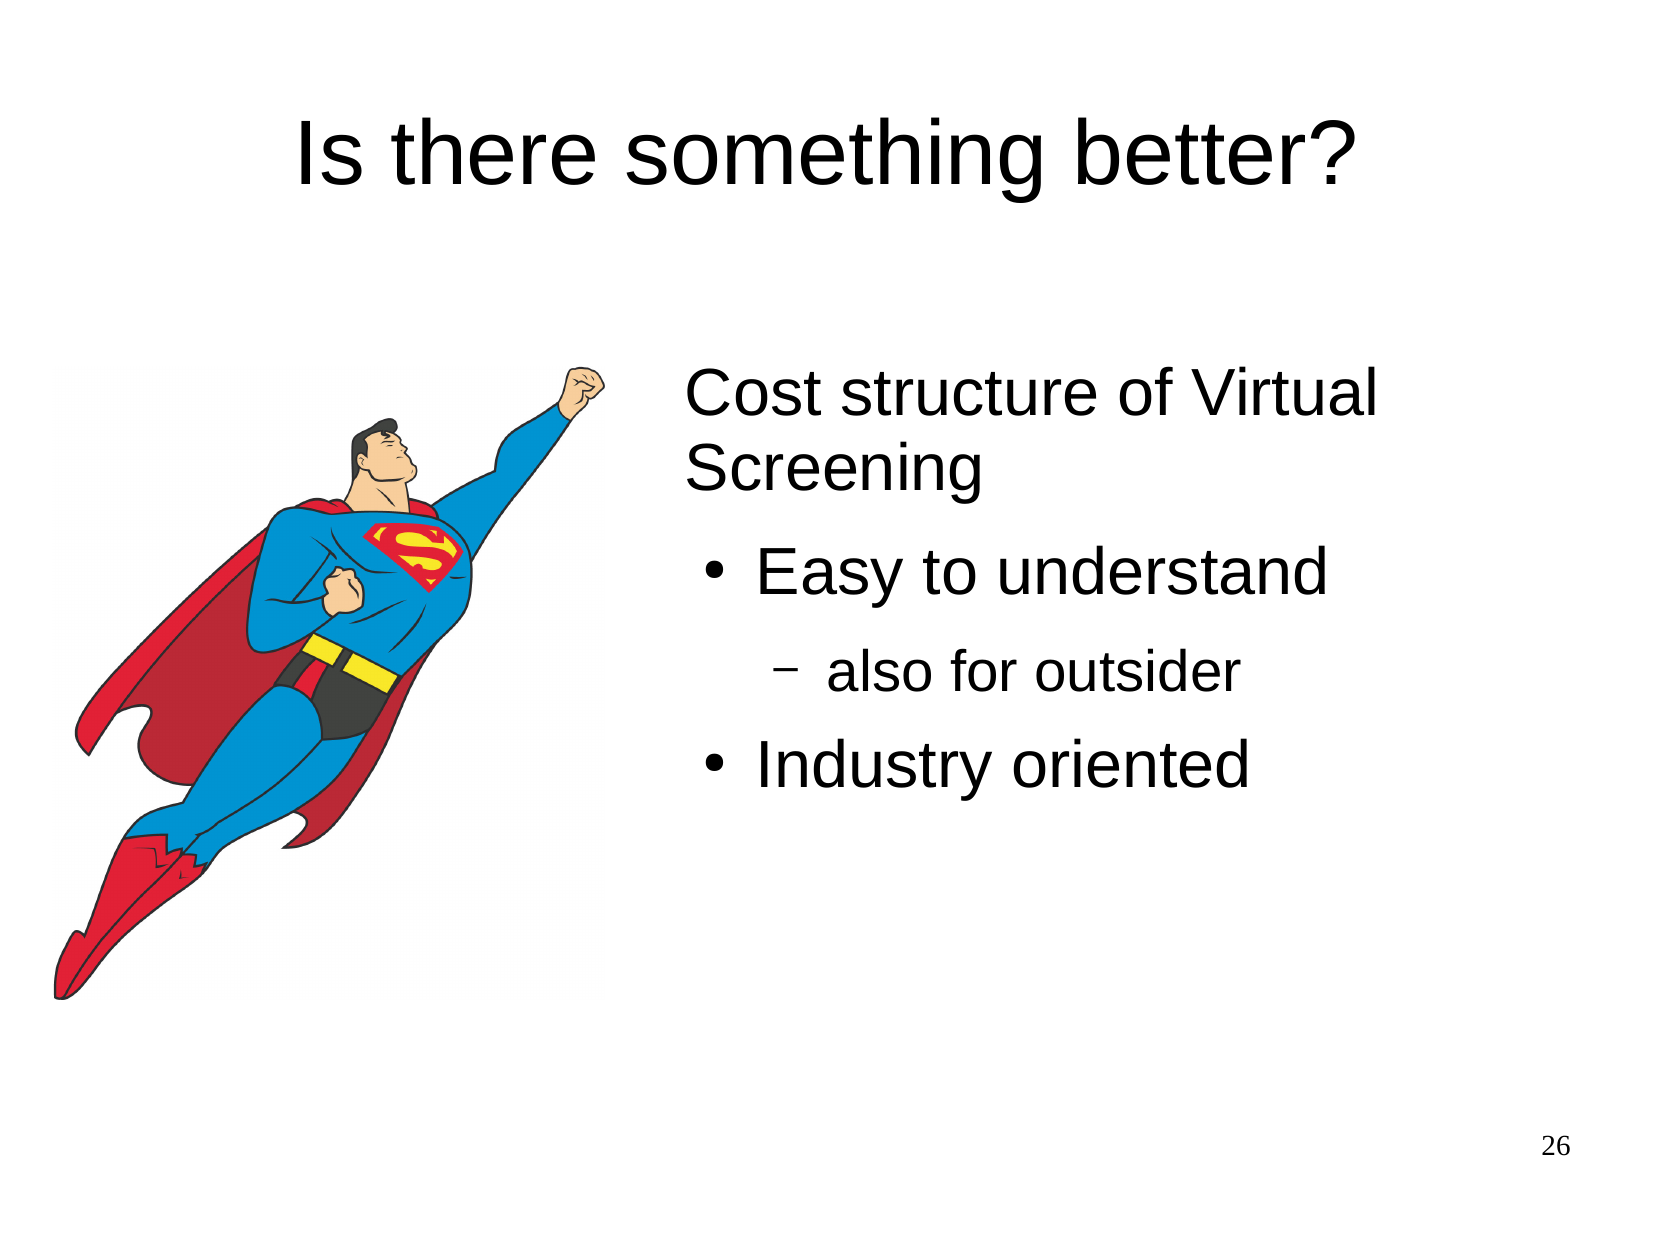

# Is there something better?
Cost structure of Virtual Screening
Easy to understand
also for outsider
Industry oriented
26